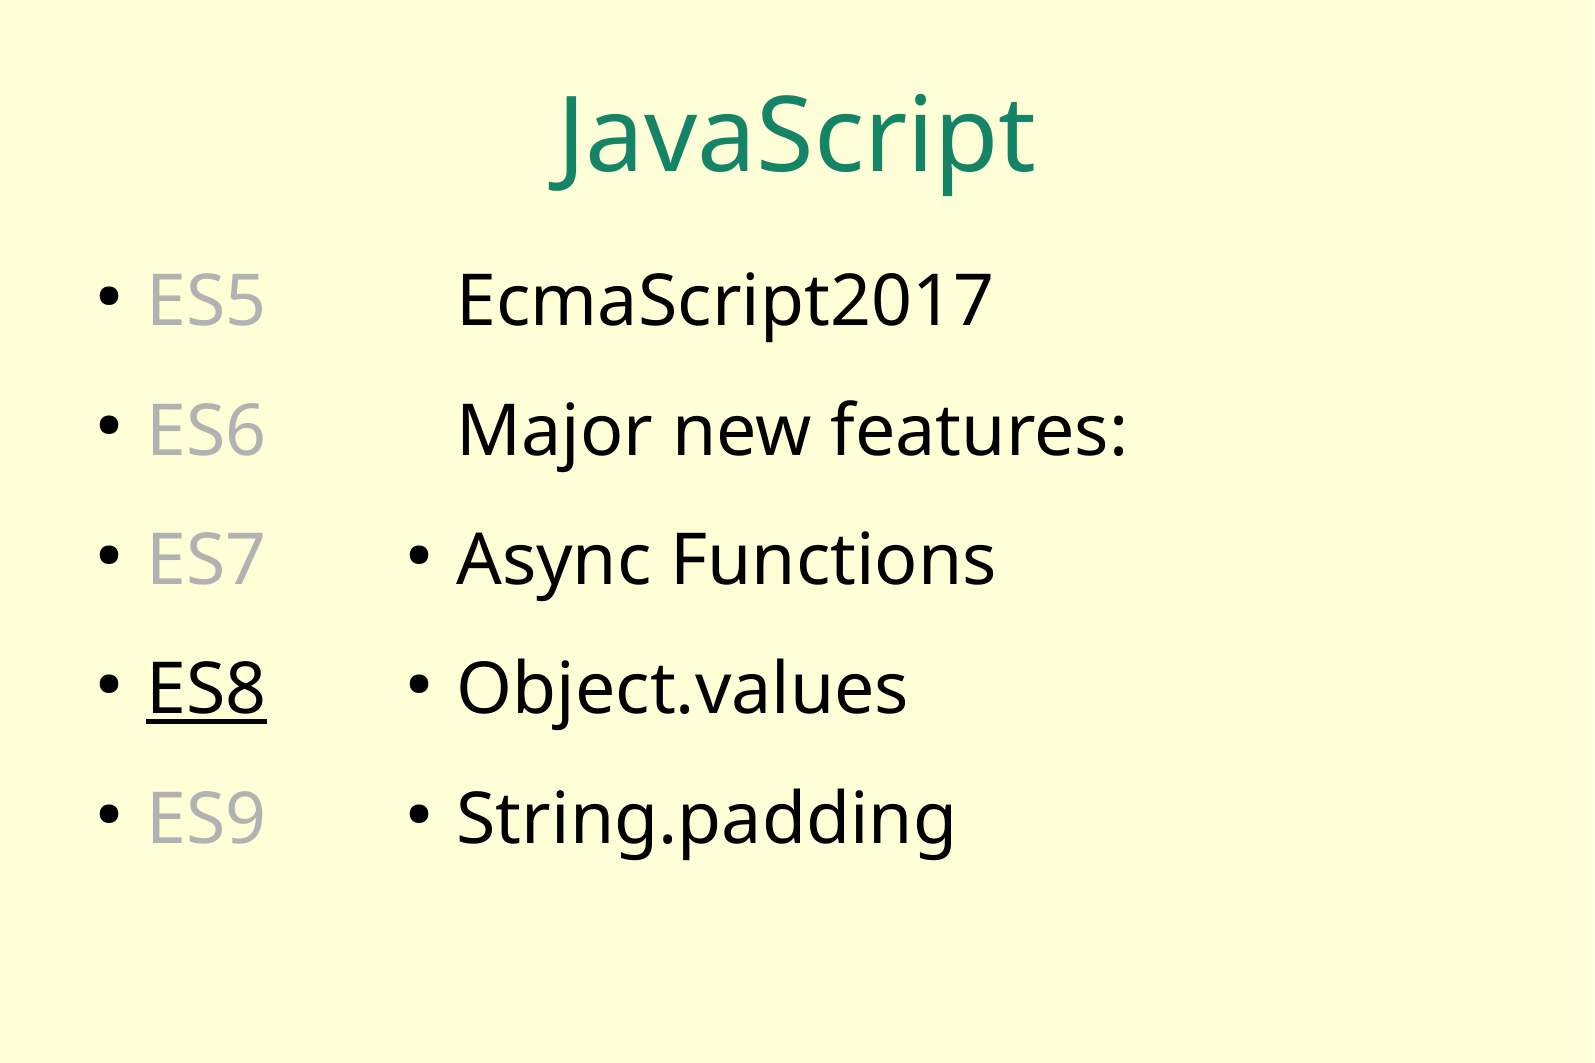

# JavaScript
ES5
ES6
ES7
ES8
ES9
EcmaScript2017
Major new features:
Async Functions
Object.values
String.padding